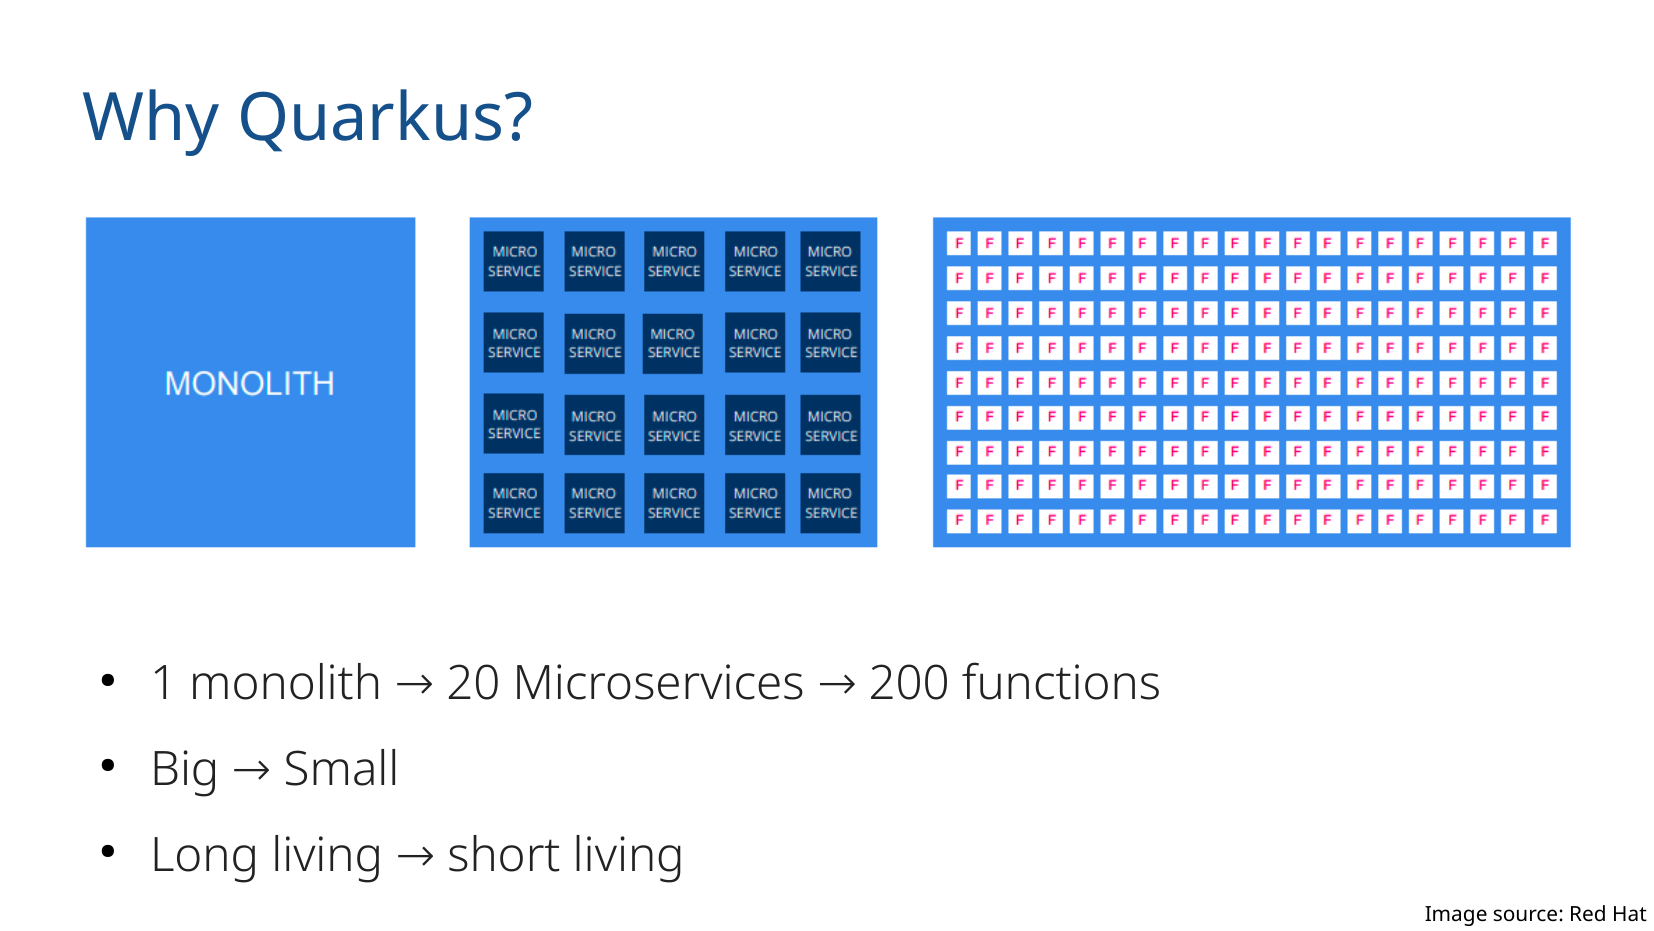

# Why Quarkus?
1 monolith → 20 Microservices → 200 functions
Big → Small
Long living → short living
Image source: Red Hat